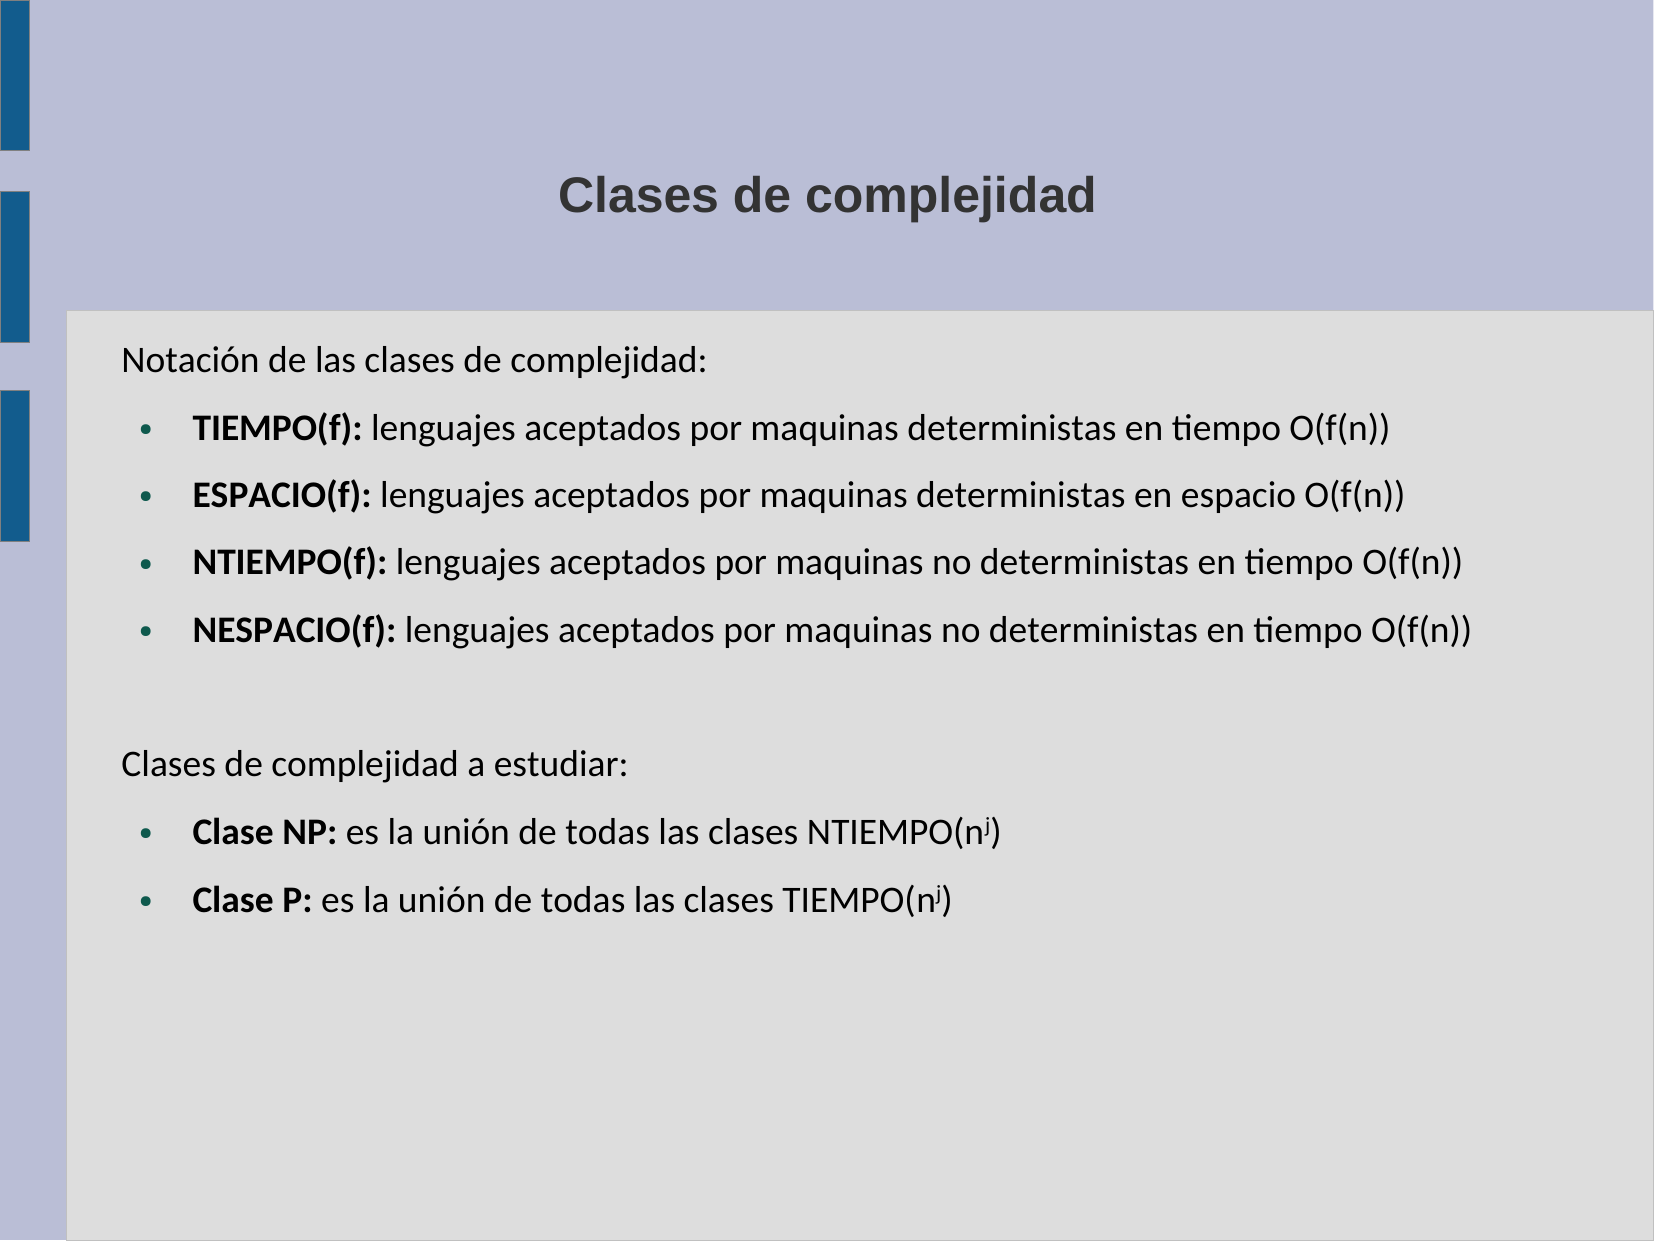

# Clases de complejidad
Notación de las clases de complejidad:
TIEMPO(f): lenguajes aceptados por maquinas deterministas en tiempo O(f(n))
ESPACIO(f): lenguajes aceptados por maquinas deterministas en espacio O(f(n))
NTIEMPO(f): lenguajes aceptados por maquinas no deterministas en tiempo O(f(n))
NESPACIO(f): lenguajes aceptados por maquinas no deterministas en tiempo O(f(n))
Clases de complejidad a estudiar:
Clase NP: es la unión de todas las clases NTIEMPO(nj)
Clase P: es la unión de todas las clases TIEMPO(nj)